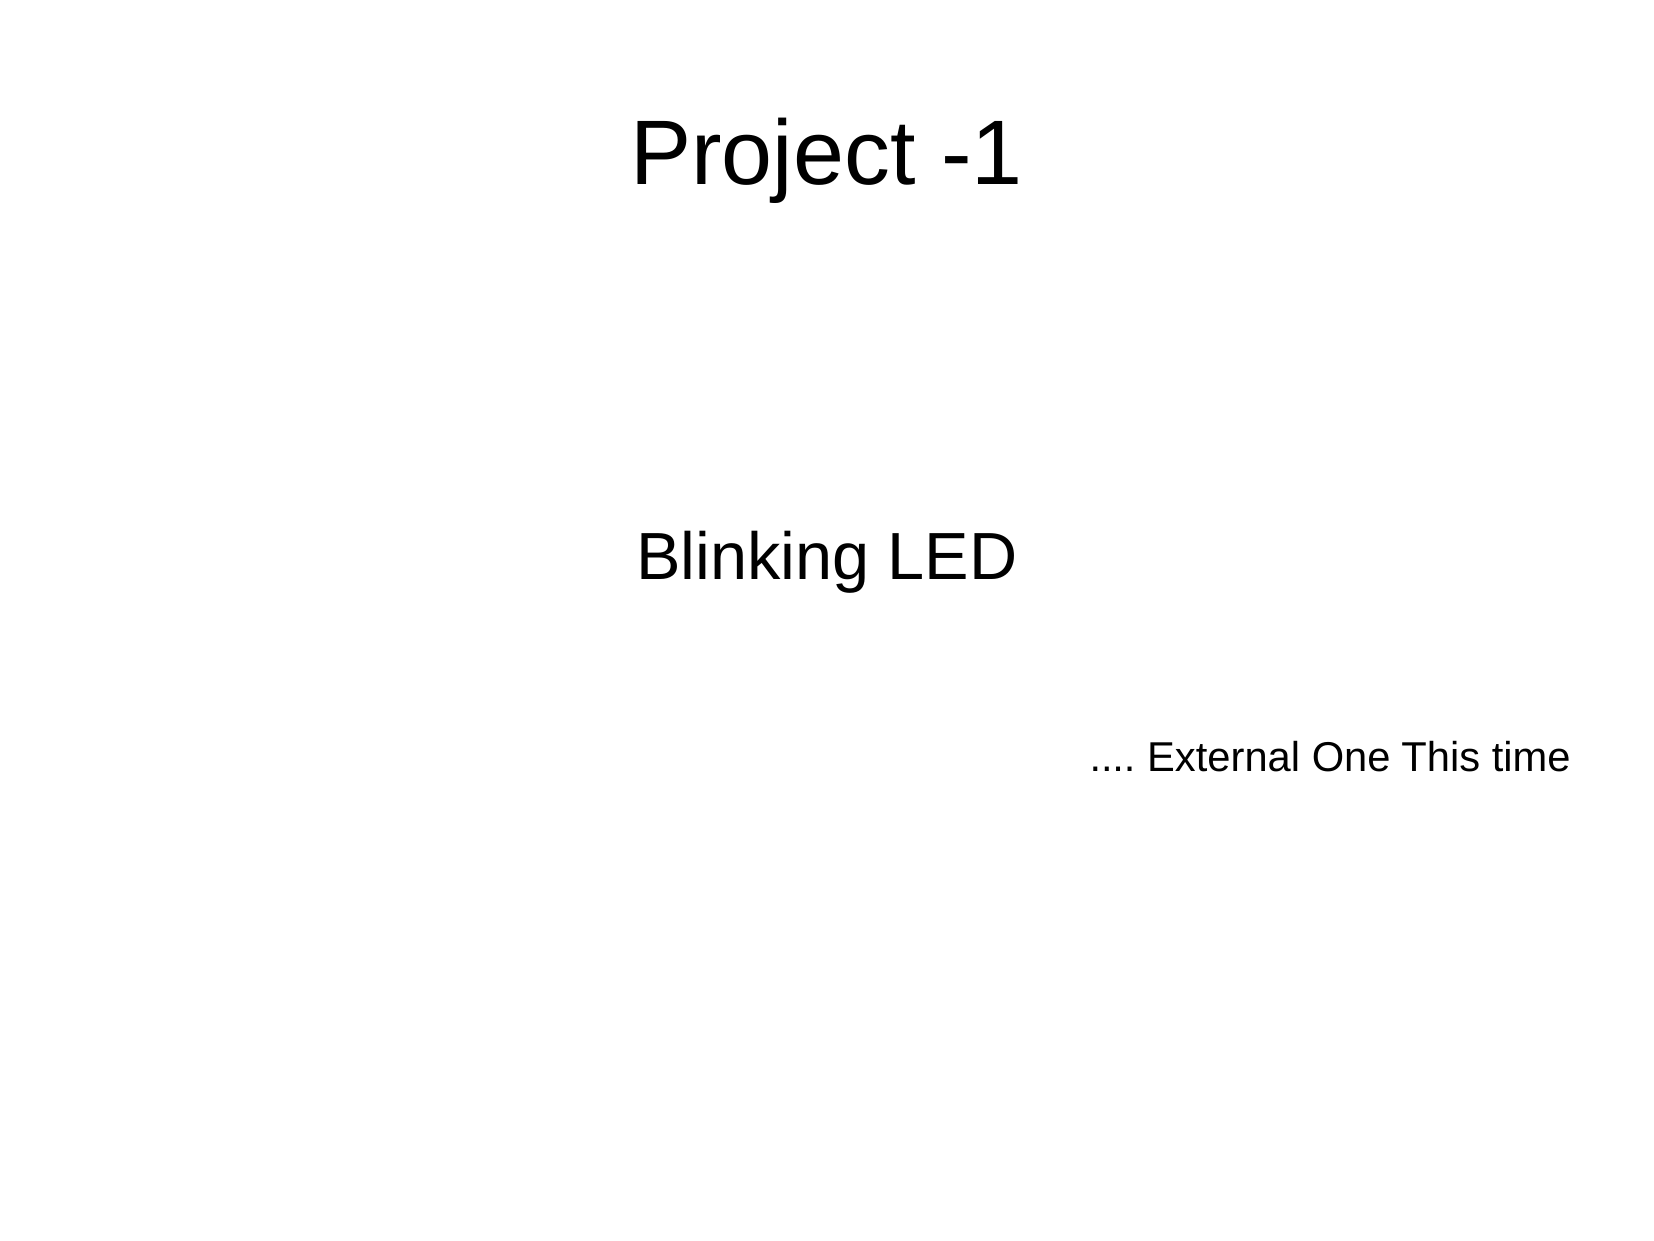

# Project -1
Blinking LED
.... External One This time